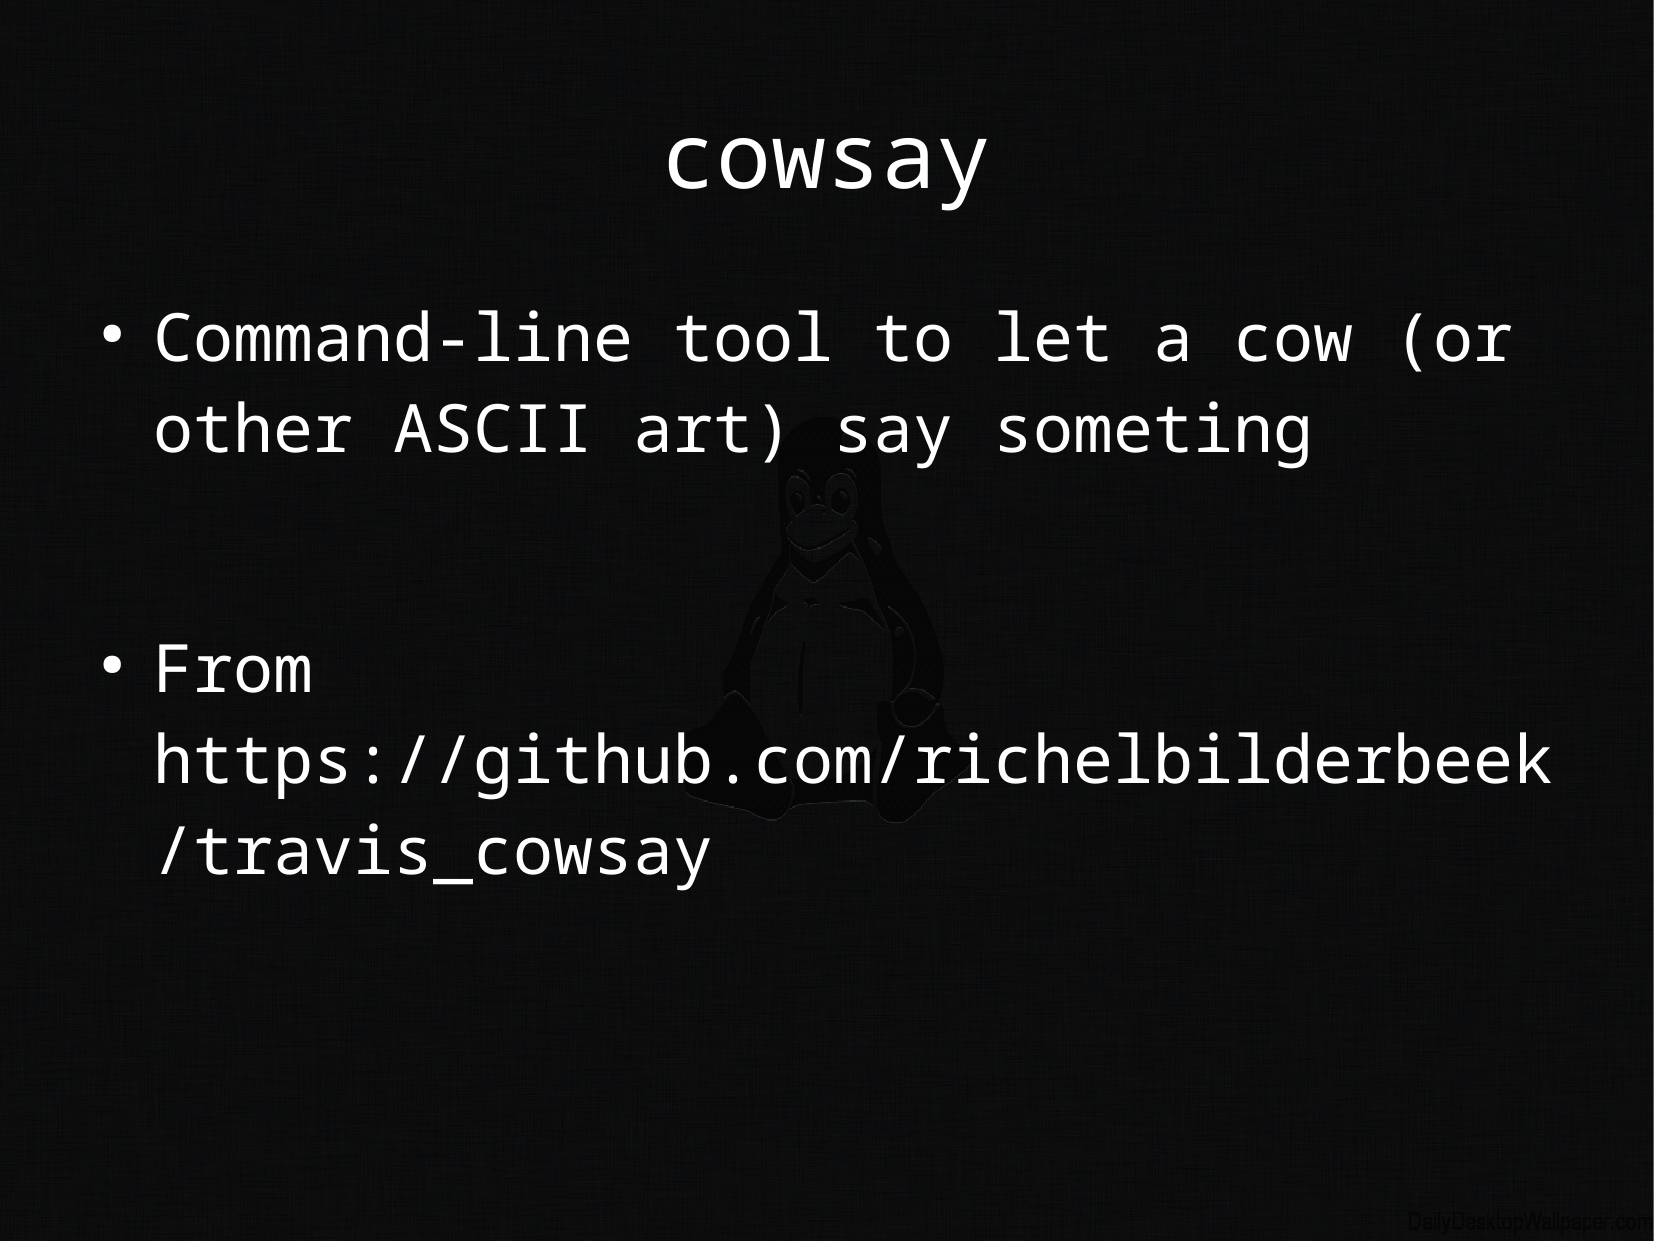

# cowsay
Command-line tool to let a cow (or other ASCII art) say someting
From https://github.com/richelbilderbeek/travis_cowsay